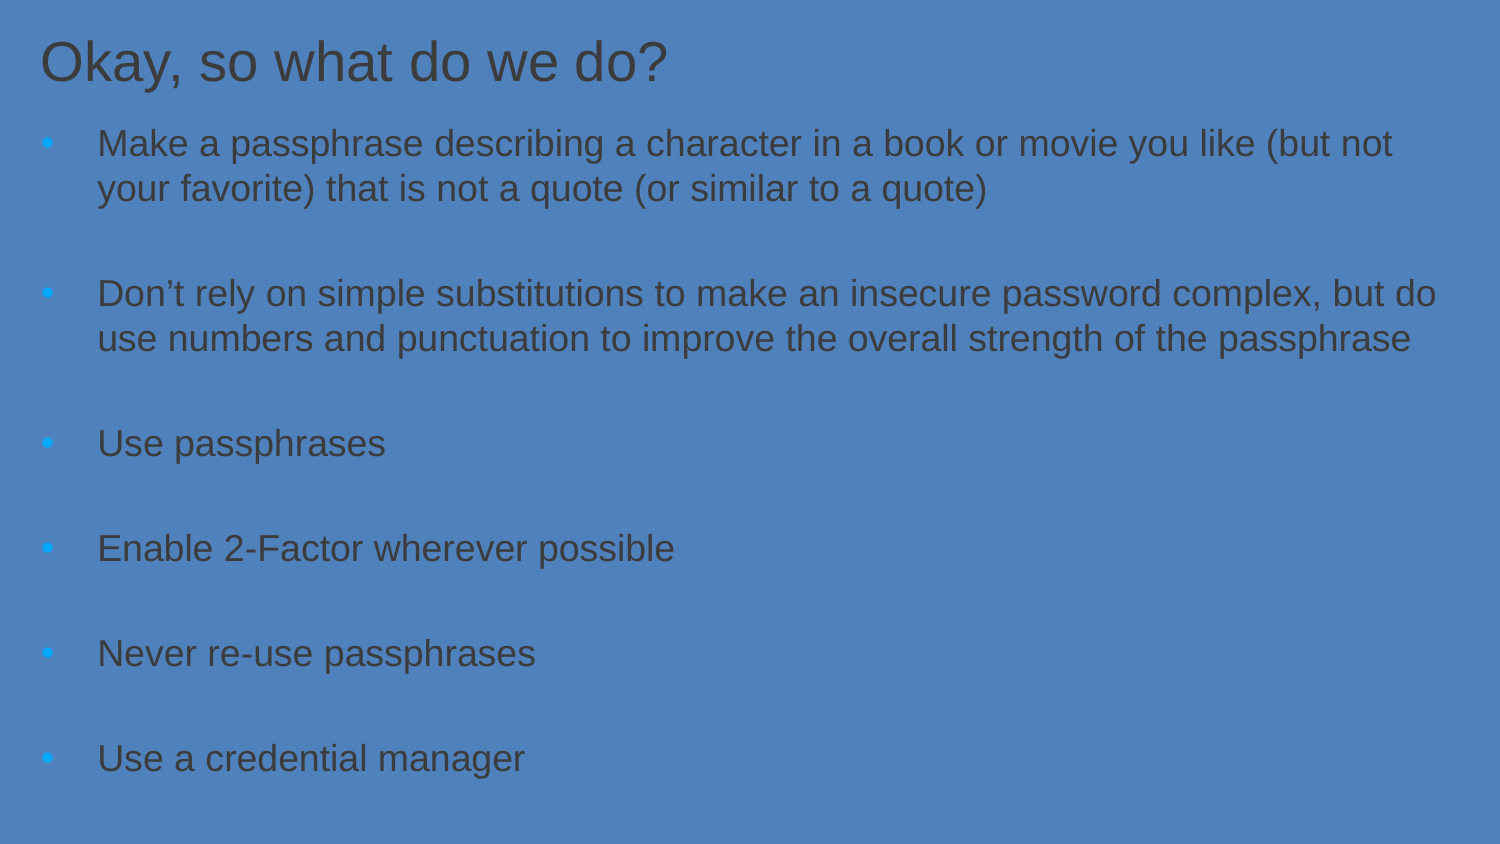

# Okay, so what do we do?
Make a passphrase describing a character in a book or movie you like (but not your favorite) that is not a quote (or similar to a quote)
Don’t rely on simple substitutions to make an insecure password complex, but do use numbers and punctuation to improve the overall strength of the passphrase
Use passphrases
Enable 2-Factor wherever possible
Never re-use passphrases
Use a credential manager